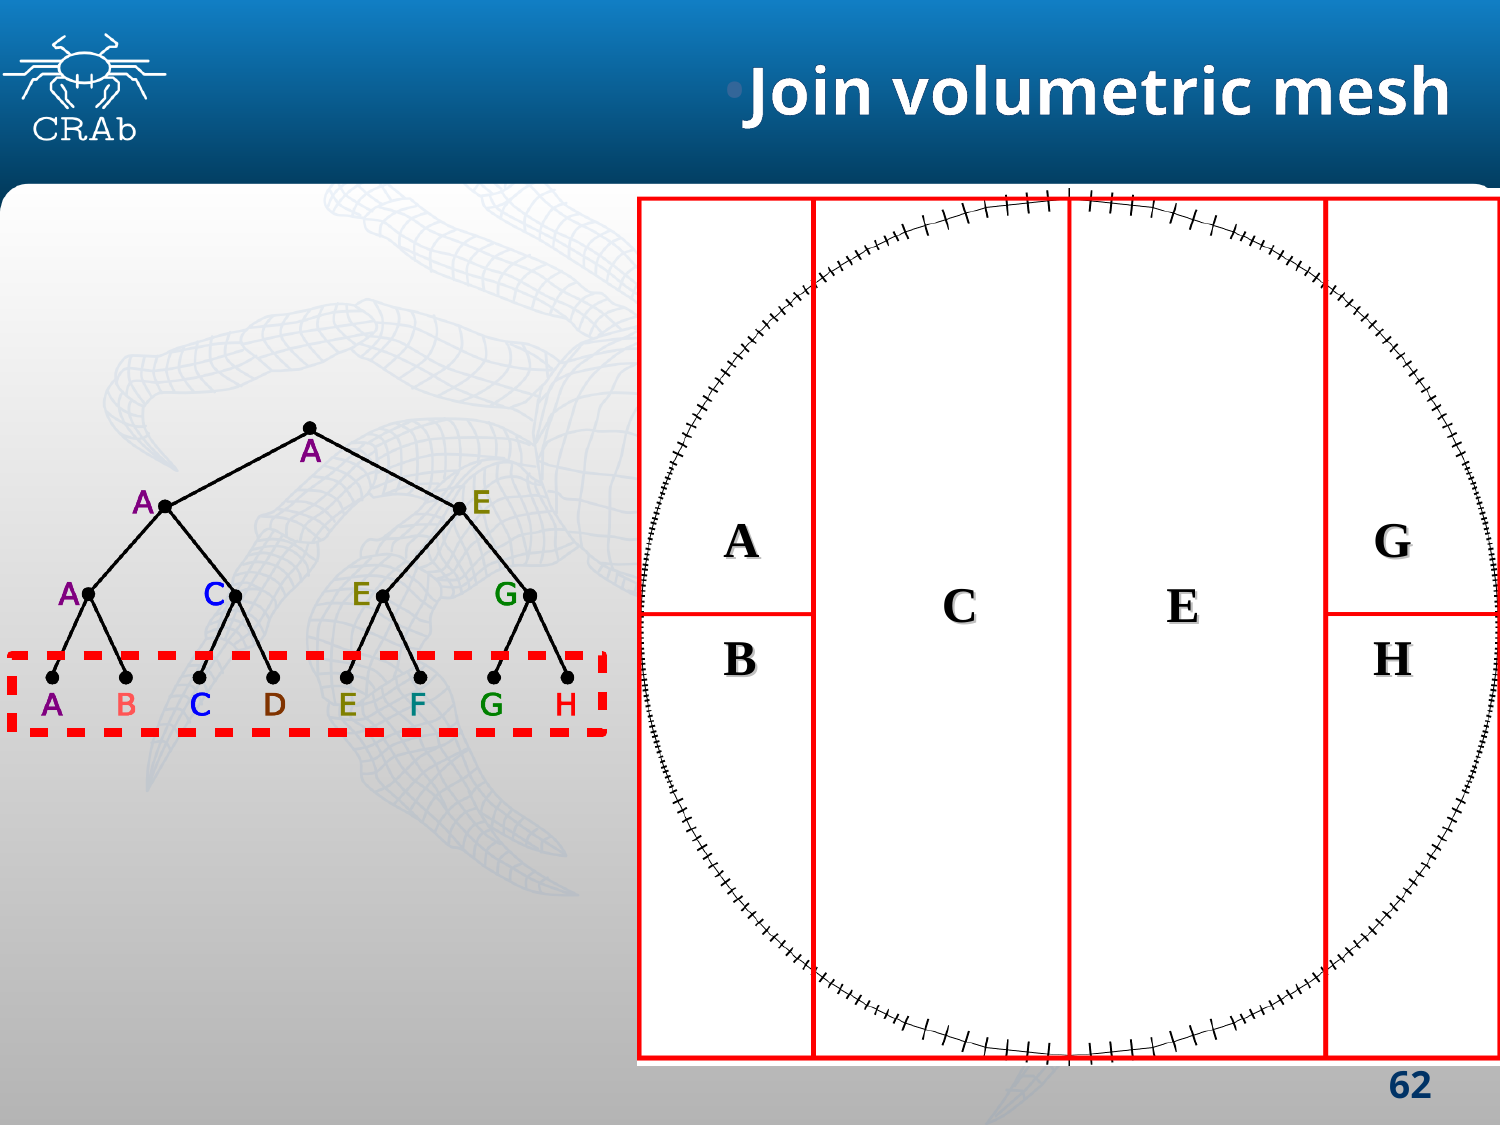

# Join volumetric mesh
A
G
C
E
B
H